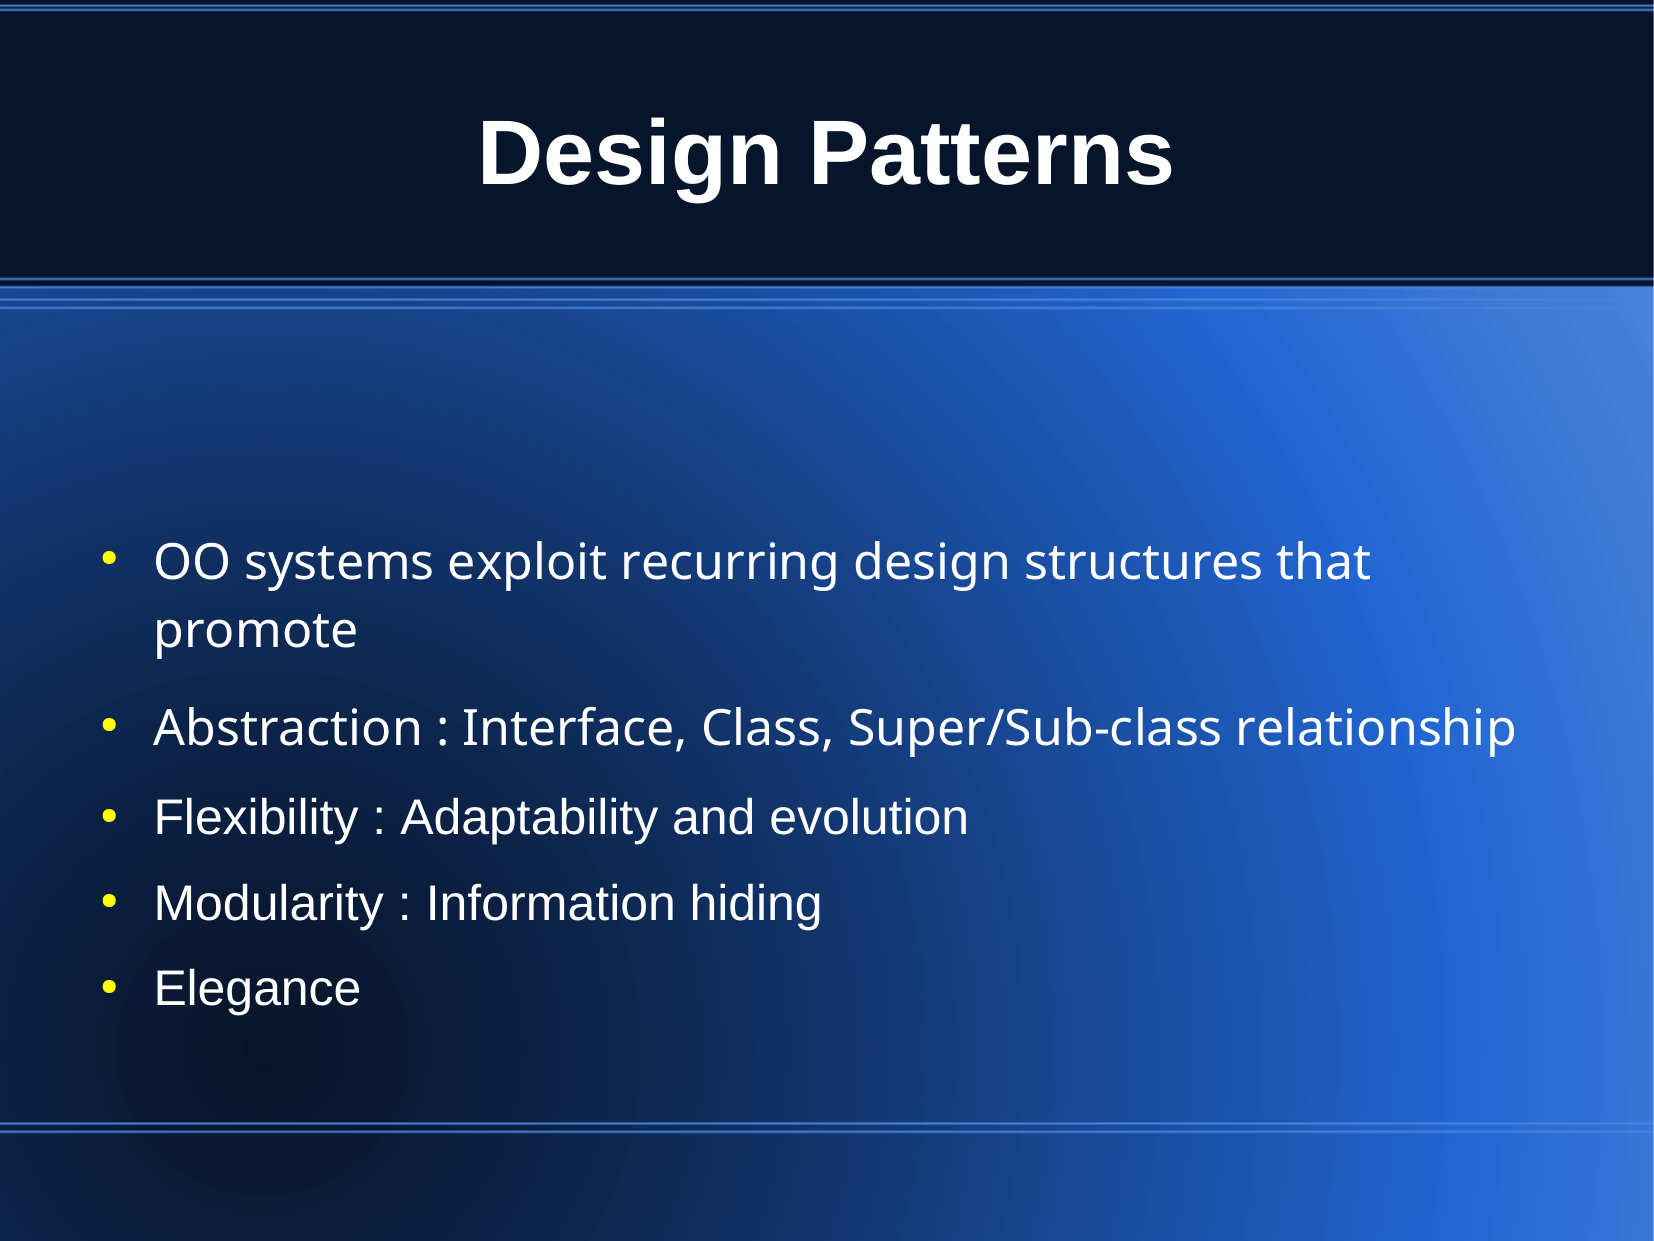

# Design Patterns
OO systems exploit recurring design structures that promote
Abstraction : Interface, Class, Super/Sub-class relationship
Flexibility : Adaptability and evolution
Modularity : Information hiding
Elegance